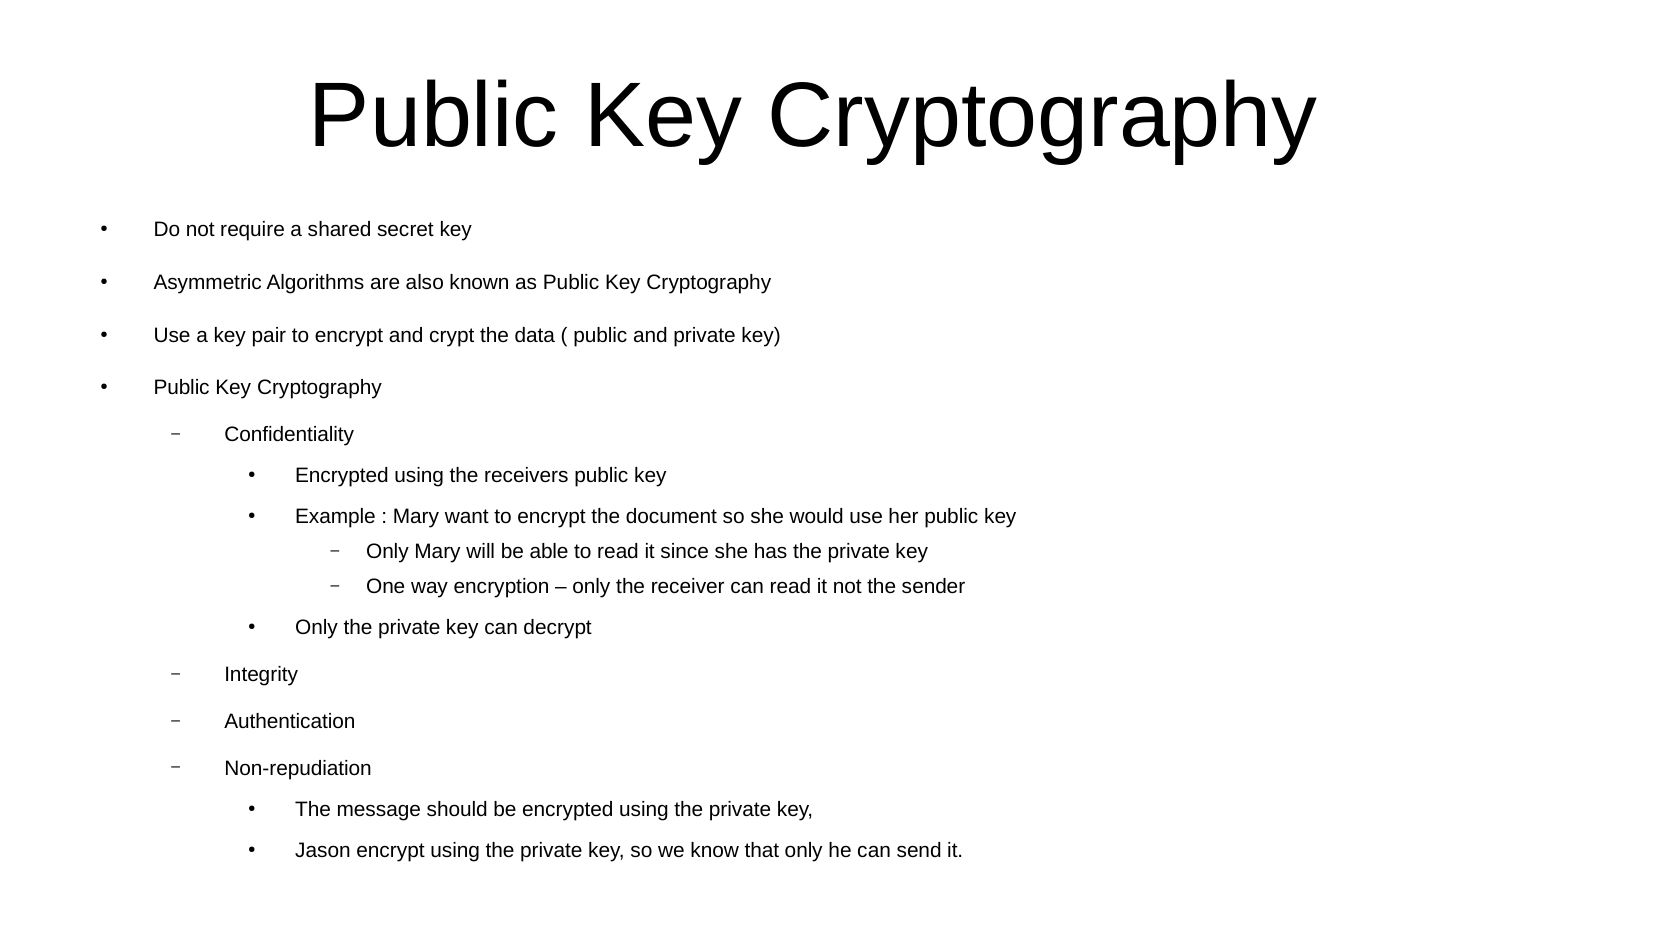

# Public Key Cryptography
Do not require a shared secret key
Asymmetric Algorithms are also known as Public Key Cryptography
Use a key pair to encrypt and crypt the data ( public and private key)
Public Key Cryptography
Confidentiality
Encrypted using the receivers public key
Example : Mary want to encrypt the document so she would use her public key
Only Mary will be able to read it since she has the private key
One way encryption – only the receiver can read it not the sender
Only the private key can decrypt
Integrity
Authentication
Non-repudiation
The message should be encrypted using the private key,
Jason encrypt using the private key, so we know that only he can send it.